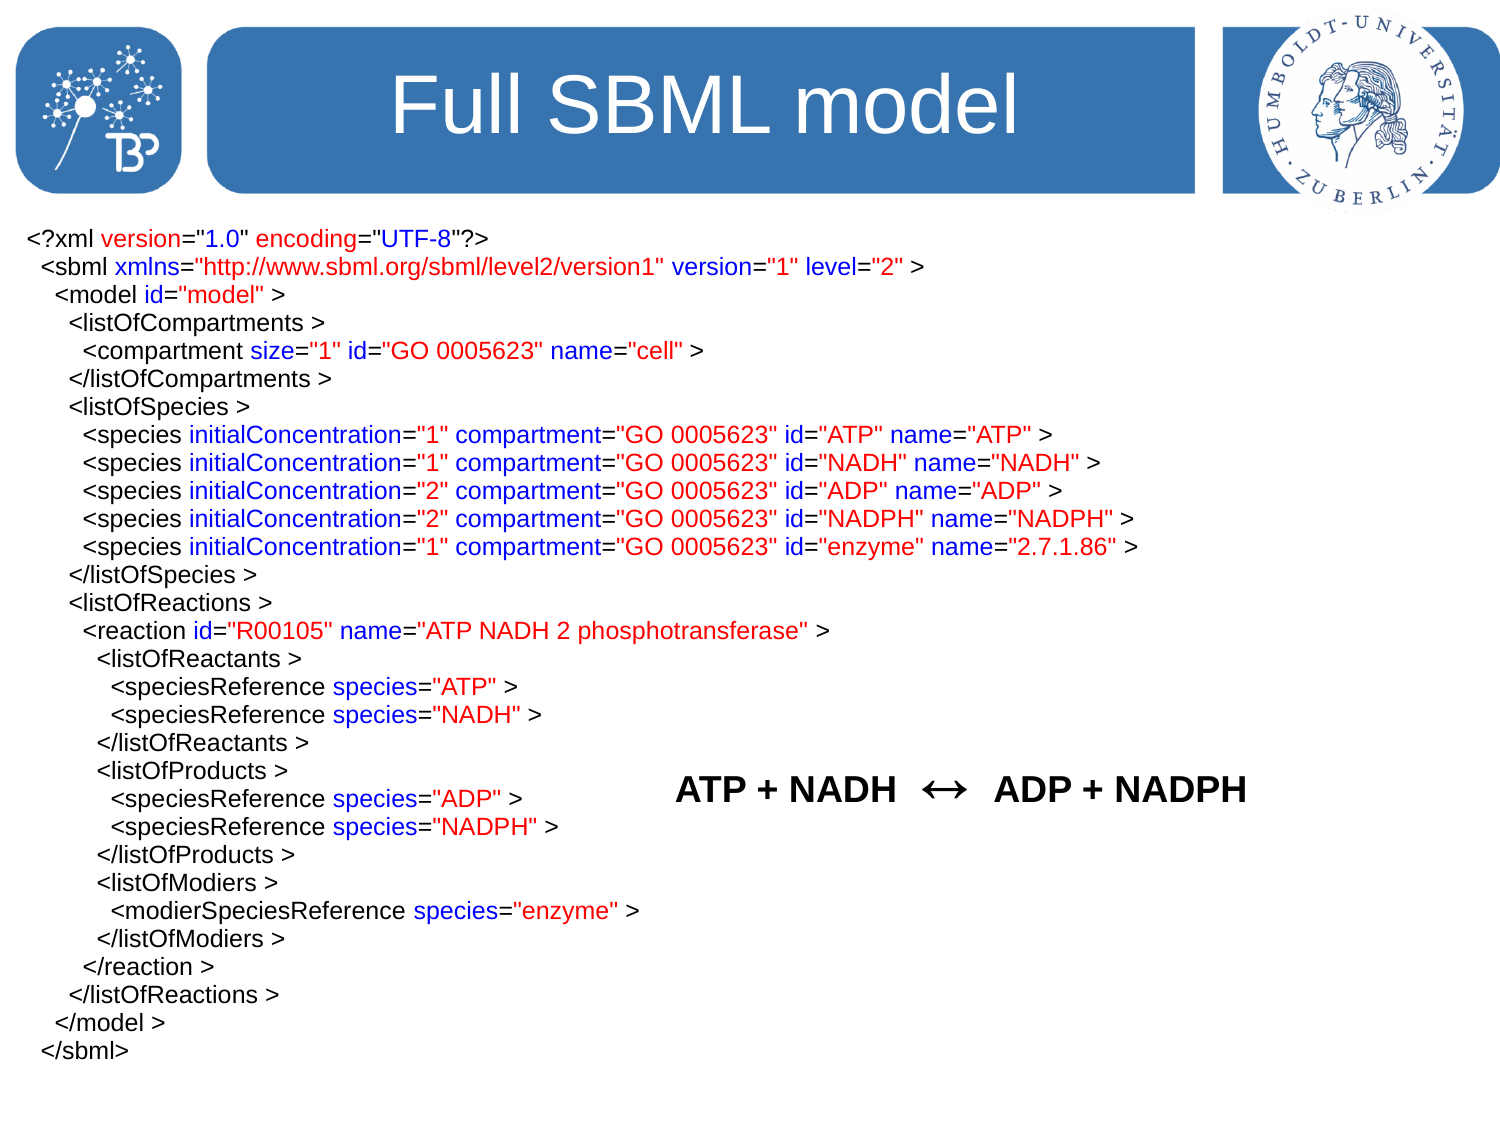

# Full SBML model
<?xml version="1.0" encoding="UTF-8"?>
 <sbml xmlns="http://www.sbml.org/sbml/level2/version1" version="1" level="2" >
 <model id="model" >
 <listOfCompartments >
 <compartment size="1" id="GO 0005623" name="cell" >
 </listOfCompartments >
 <listOfSpecies >
 <species initialConcentration="1" compartment="GO 0005623" id="ATP" name="ATP" >
 <species initialConcentration="1" compartment="GO 0005623" id="NADH" name="NADH" >
 <species initialConcentration="2" compartment="GO 0005623" id="ADP" name="ADP" >
 <species initialConcentration="2" compartment="GO 0005623" id="NADPH" name="NADPH" >
 <species initialConcentration="1" compartment="GO 0005623" id="enzyme" name="2.7.1.86" >
 </listOfSpecies >
 <listOfReactions >
 <reaction id="R00105" name="ATP NADH 2 phosphotransferase" >
 <listOfReactants >
 <speciesReference species="ATP" >
 <speciesReference species="NADH" >
 </listOfReactants >
 <listOfProducts >
 <speciesReference species="ADP" >
 <speciesReference species="NADPH" >
 </listOfProducts >
 <listOfModiers >
 <modierSpeciesReference species="enzyme" >
 </listOfModiers >
 </reaction >
 </listOfReactions >
 </model >
 </sbml>
ATP + NADH ↔ ADP + NADPH